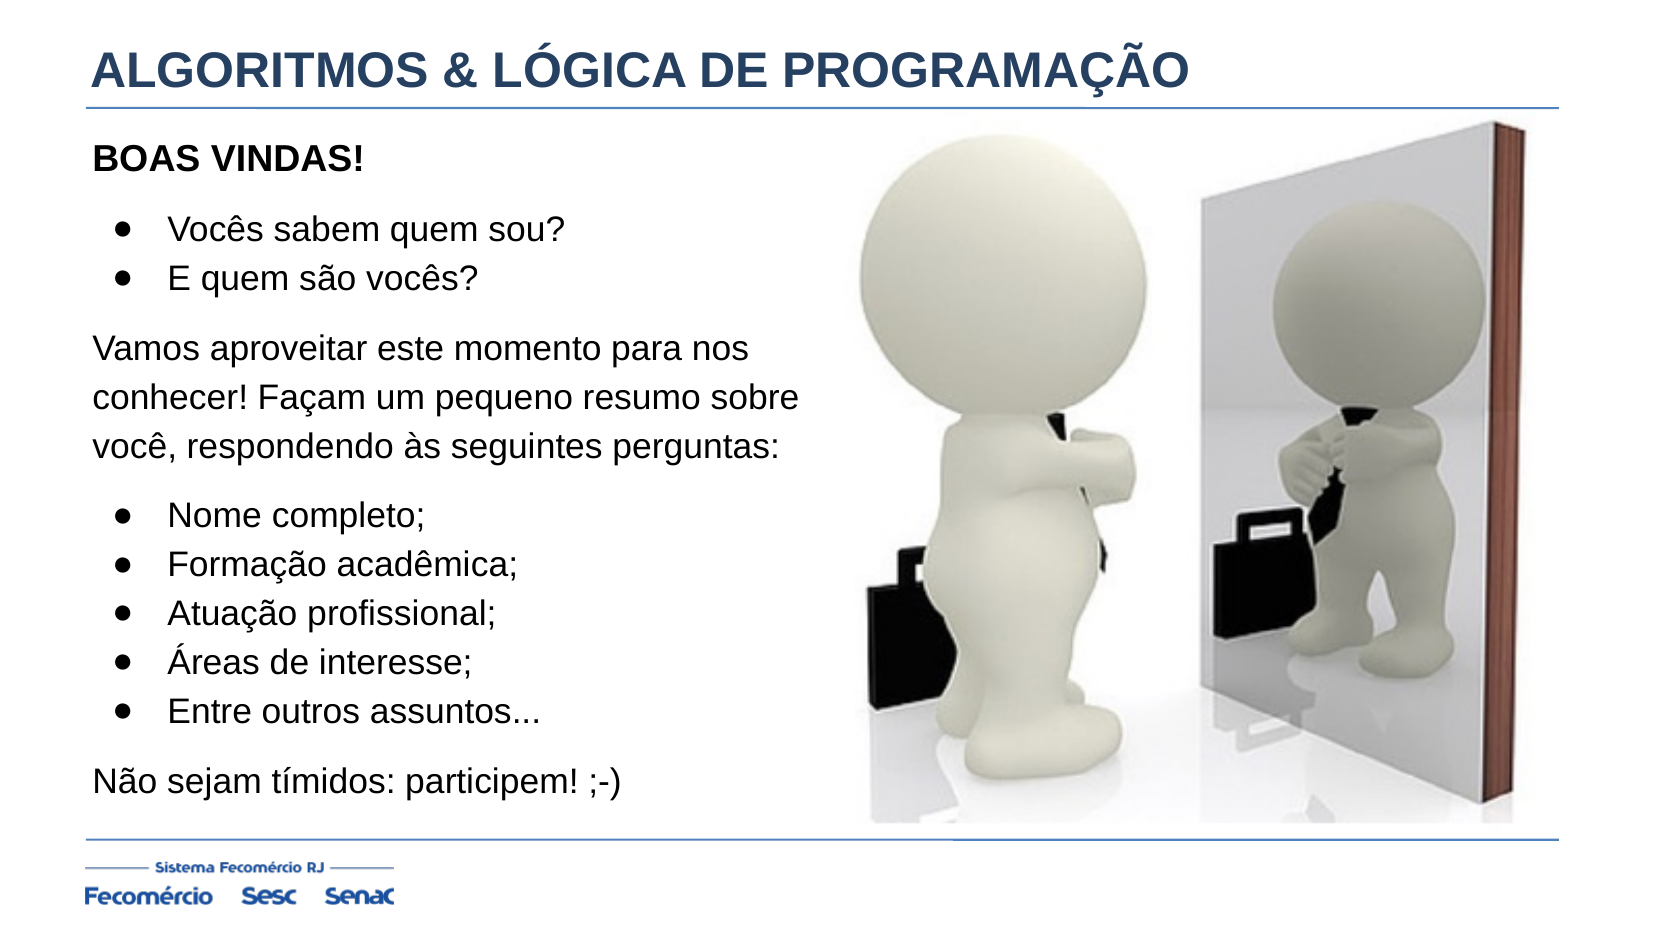

ALGORITMOS & LÓGICA DE PROGRAMAÇÃO
BOAS VINDAS!
Vocês sabem quem sou?
E quem são vocês?
Vamos aproveitar este momento para nos conhecer! Façam um pequeno resumo sobre você, respondendo às seguintes perguntas:
Nome completo;
Formação acadêmica;
Atuação profissional;
Áreas de interesse;
Entre outros assuntos...
Não sejam tímidos: participem! ;-)